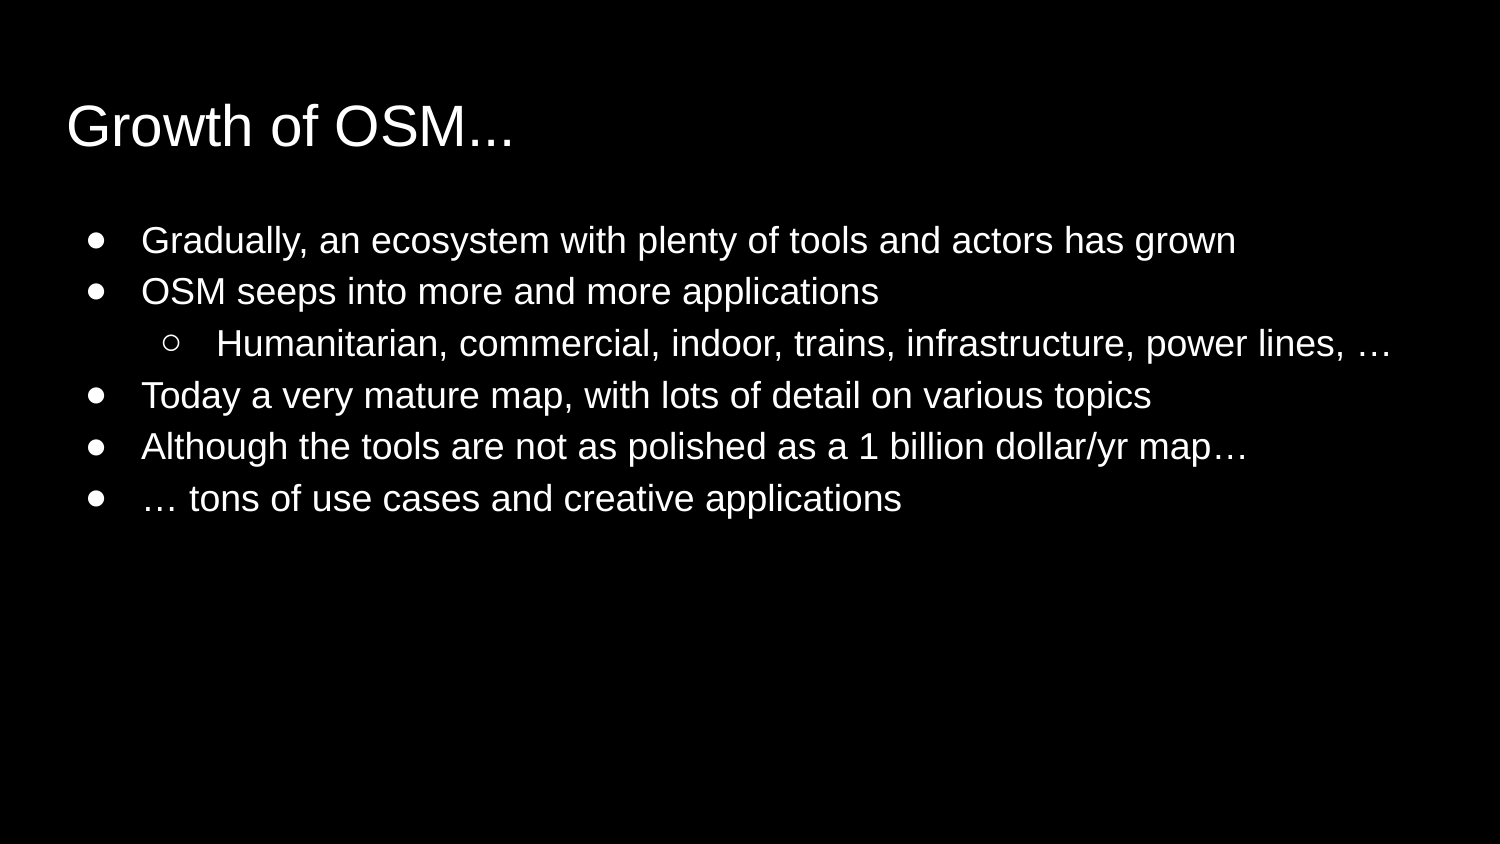

# Growth of OSM...
Gradually, an ecosystem with plenty of tools and actors has grown
OSM seeps into more and more applications
Humanitarian, commercial, indoor, trains, infrastructure, power lines, …
Today a very mature map, with lots of detail on various topics
Although the tools are not as polished as a 1 billion dollar/yr map…
… tons of use cases and creative applications